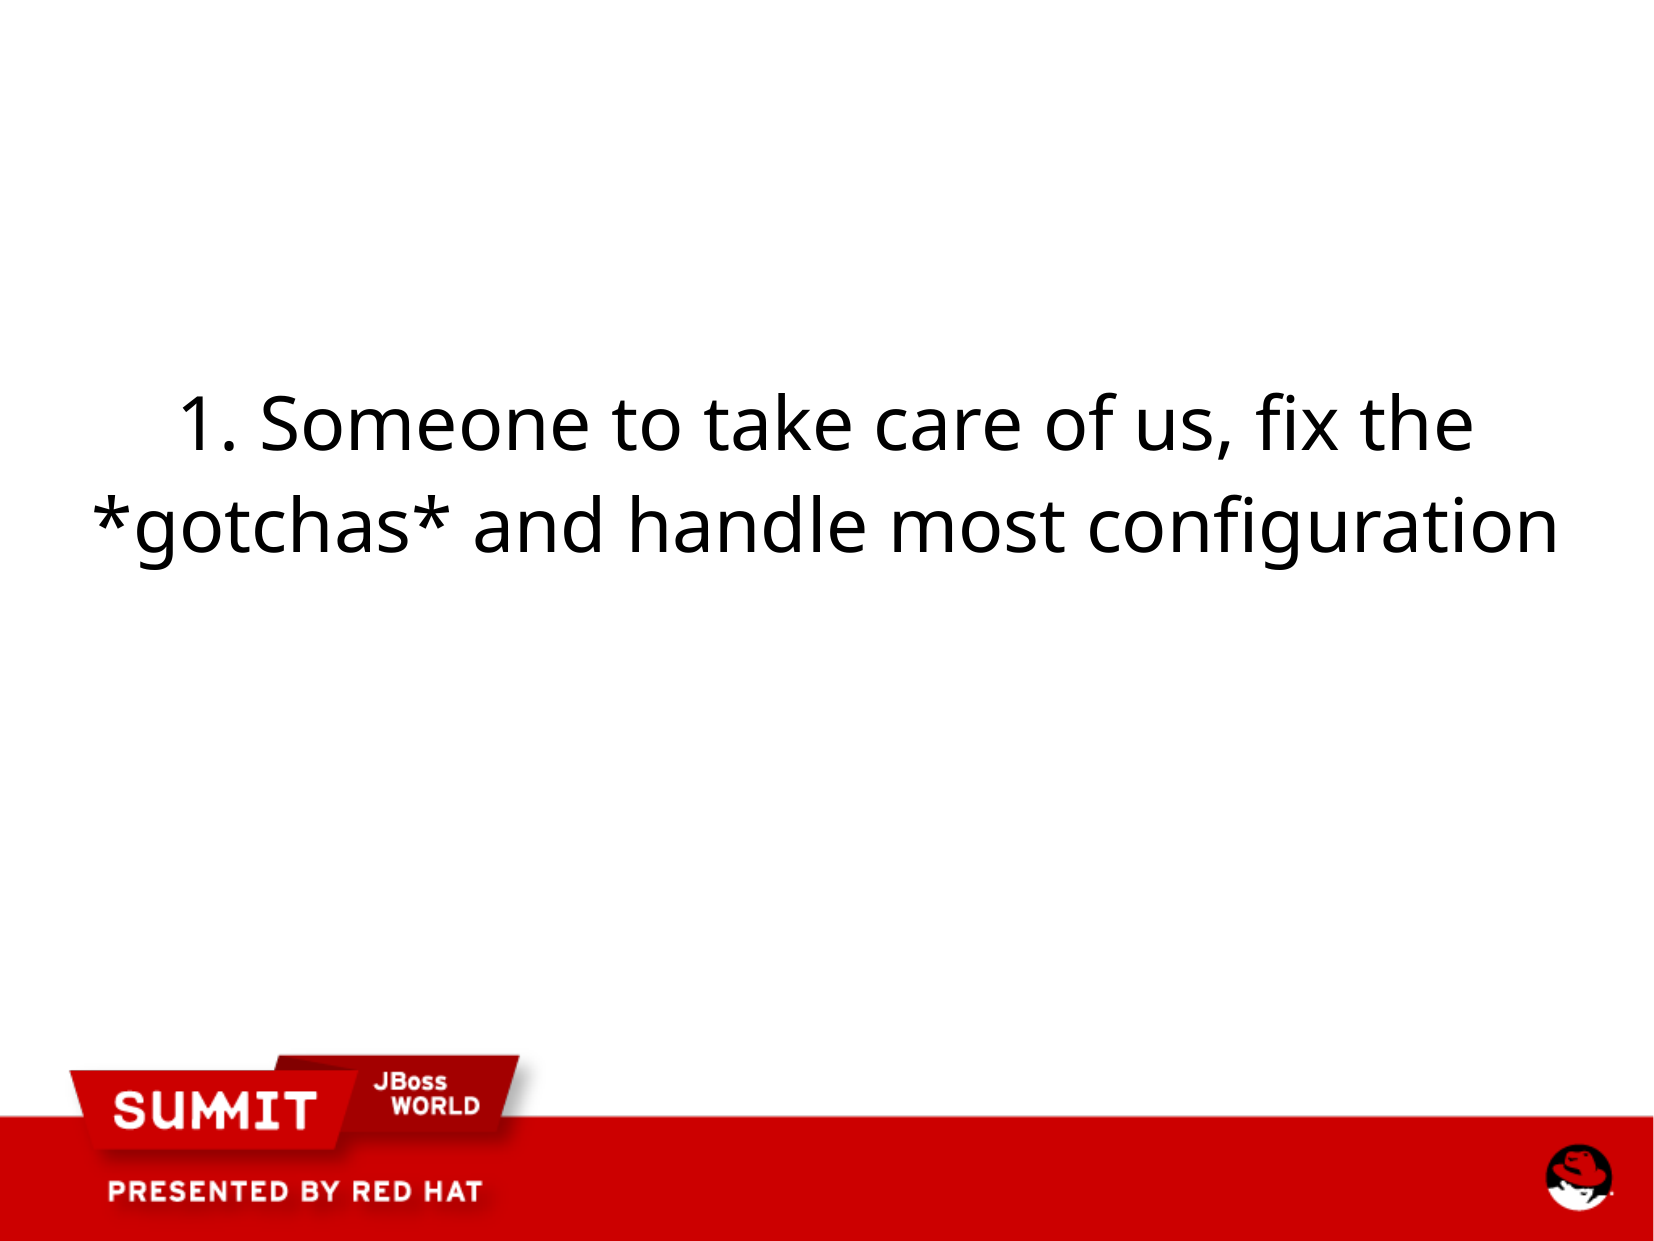

# 1. Someone to take care of us, fix the *gotchas* and handle most configuration